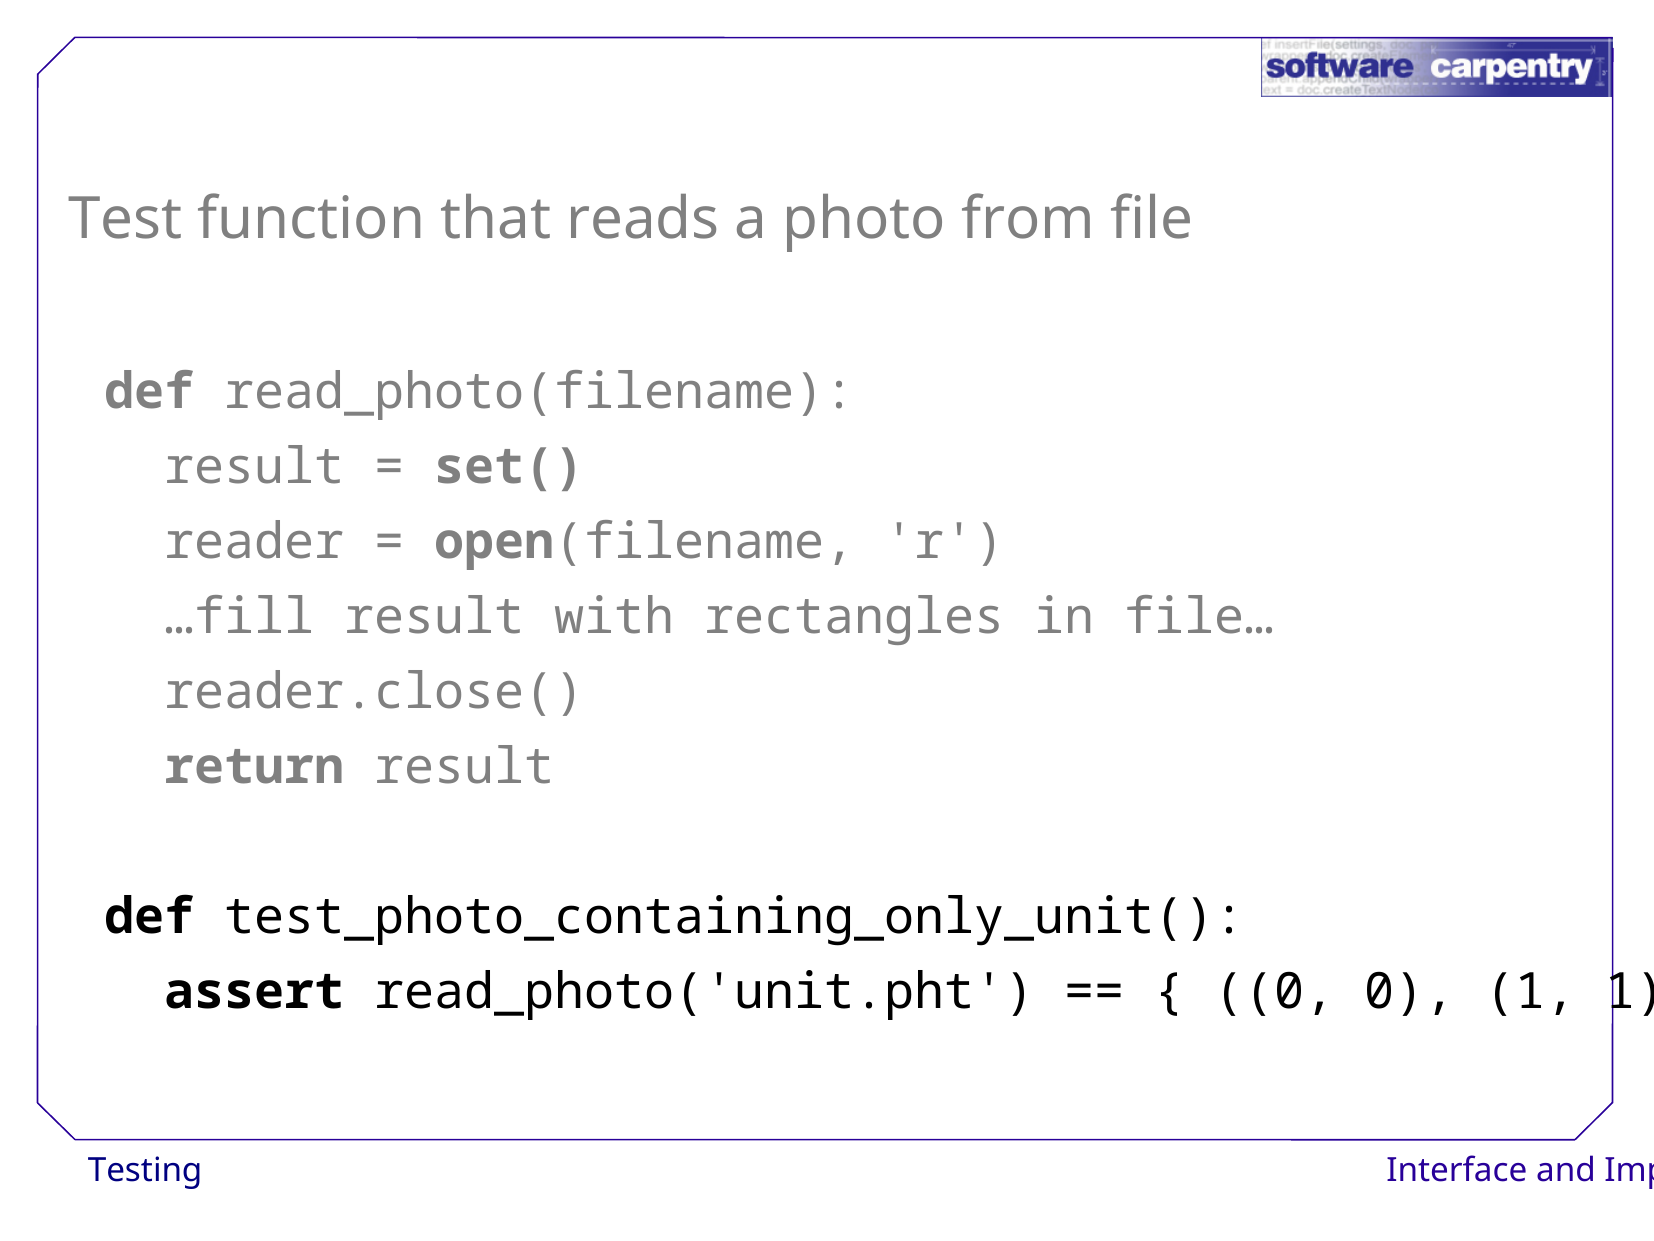

Test function that reads a photo from file
def read_photo(filename):
 result = set()
 reader = open(filename, 'r')
 …fill result with rectangles in file…
 reader.close()
 return result
def test_photo_containing_only_unit():
 assert read_photo('unit.pht') == { ((0, 0), (1, 1)) }